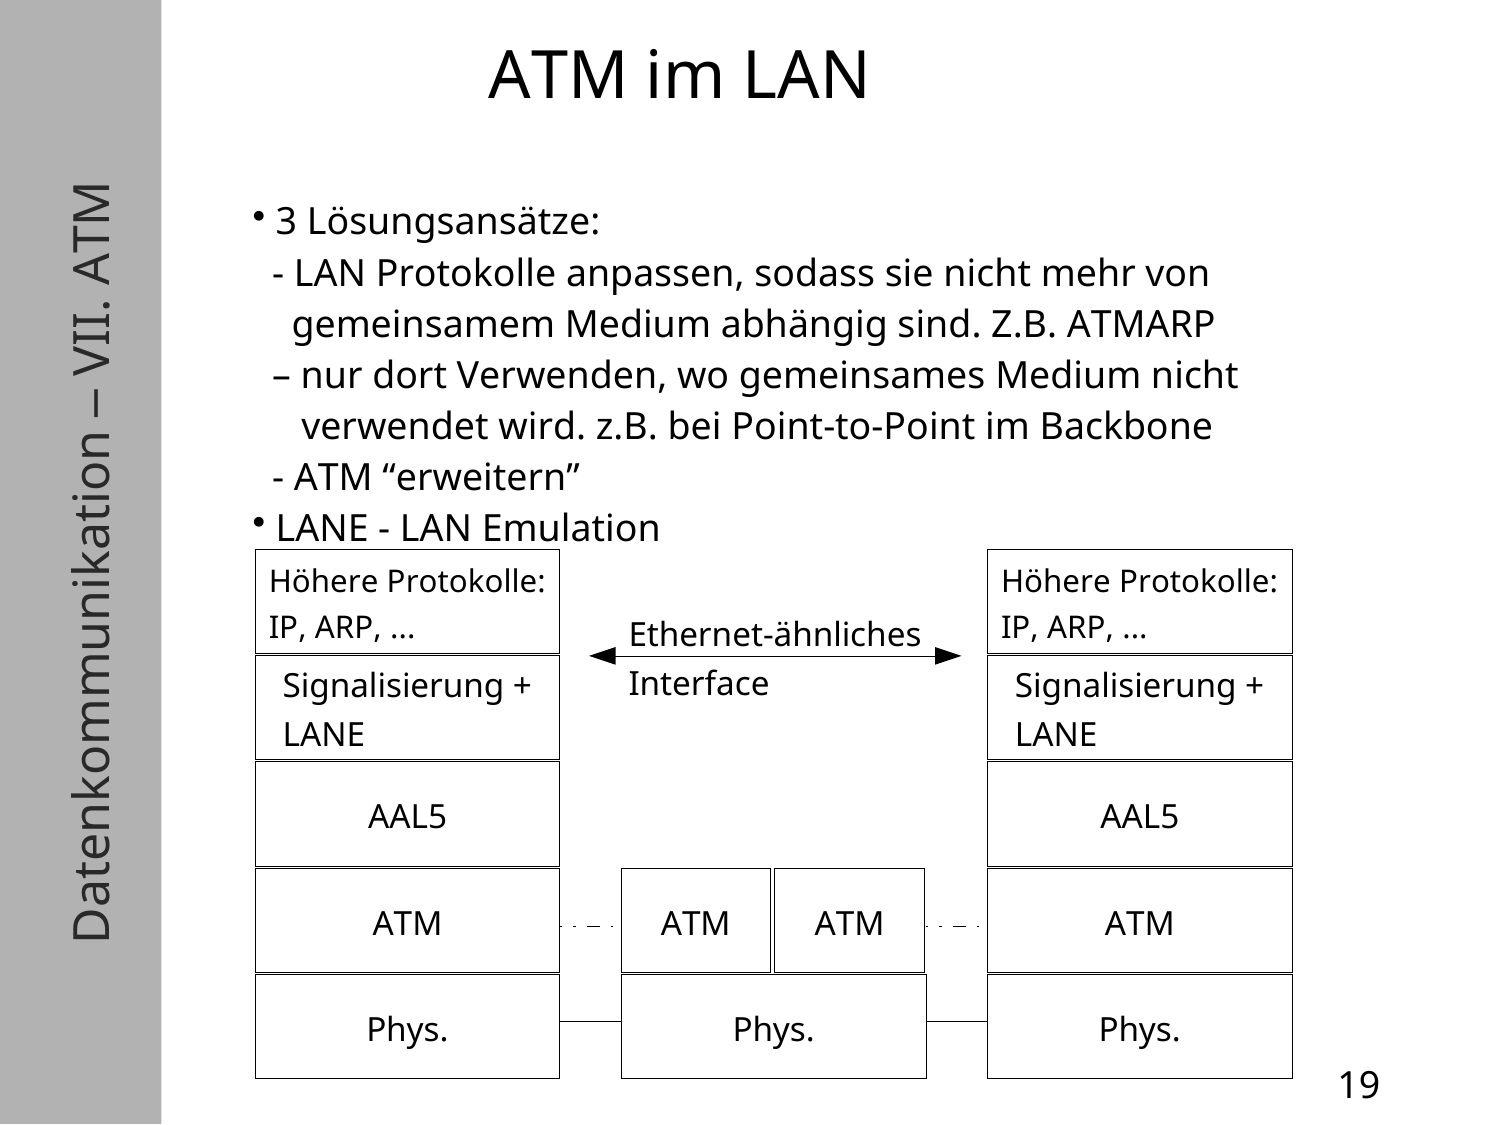

ATM im LAN
 3 Lösungsansätze:
 - LAN Protokolle anpassen, sodass sie nicht mehr von
 gemeinsamem Medium abhängig sind. Z.B. ATMARP
 – nur dort Verwenden, wo gemeinsames Medium nicht
 verwendet wird. z.B. bei Point-to-Point im Backbone
 - ATM “erweitern”
 LANE - LAN Emulation
Datenkommunikation – VII. ATM
Höhere Protokolle:
IP, ARP, ...
Höhere Protokolle:
IP, ARP, ...
Signalisierung +
LANE
Signalisierung +
LANE
Ethernet-ähnliches
Interface
AAL5
AAL5
ATM
ATM
ATM
ATM
Phys.
Phys.
Phys.